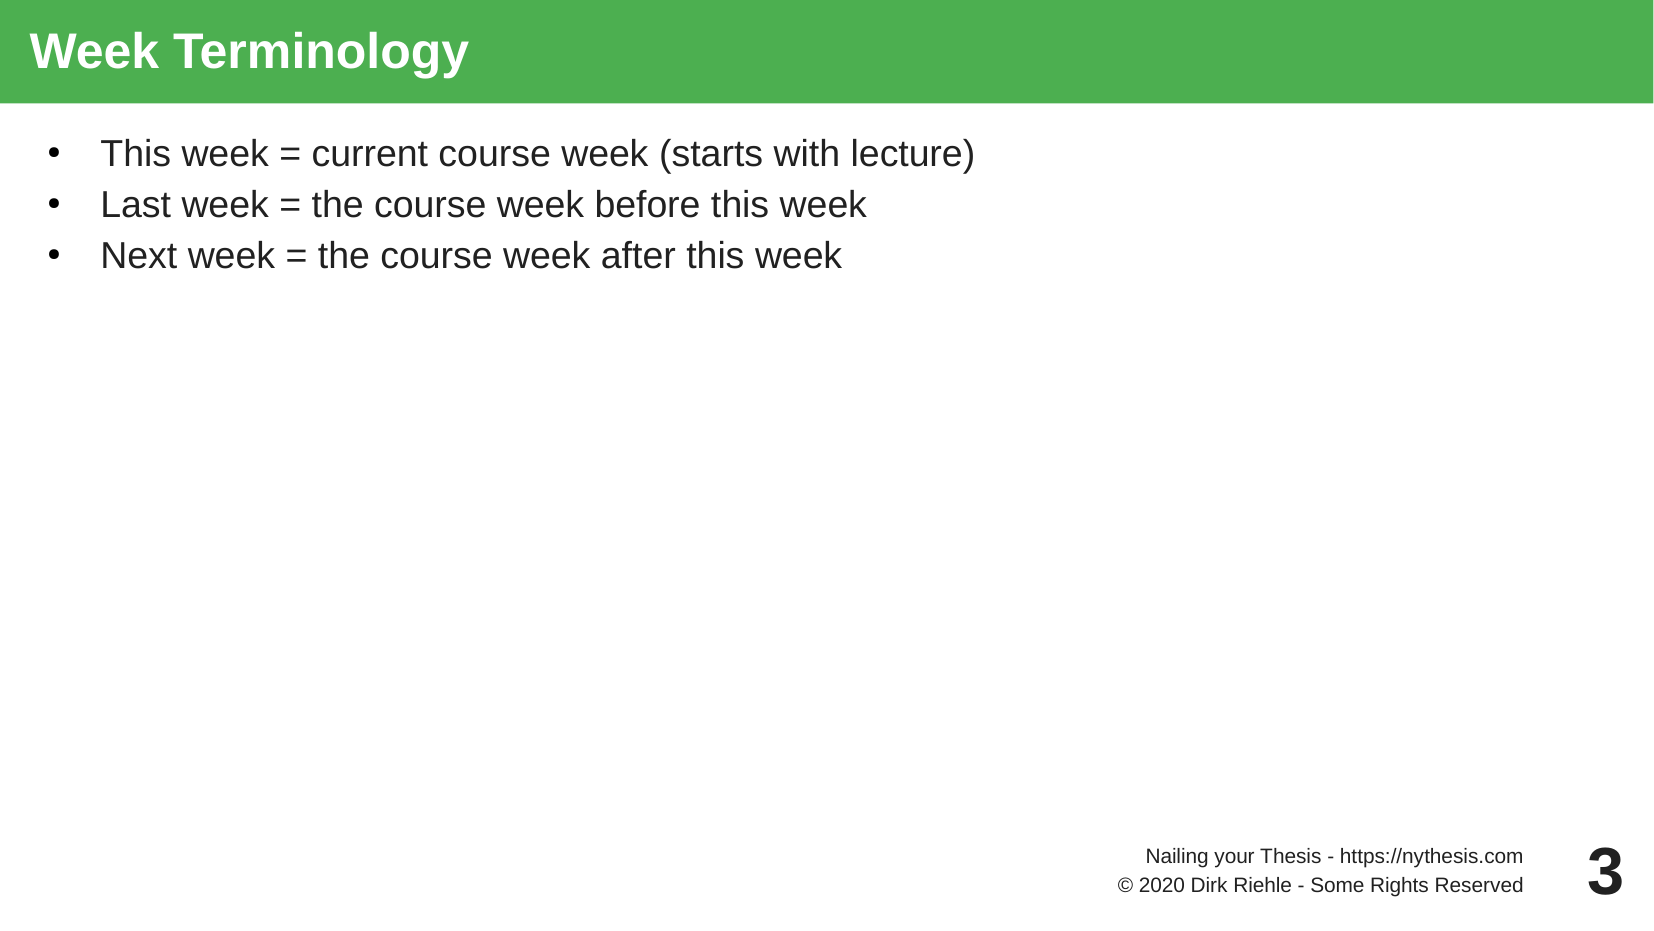

# Week Terminology
This week = current course week (starts with lecture)
Last week = the course week before this week
Next week = the course week after this week
Nailing your Thesis - https://nythesis.com
3
© 2020 Dirk Riehle - Some Rights Reserved